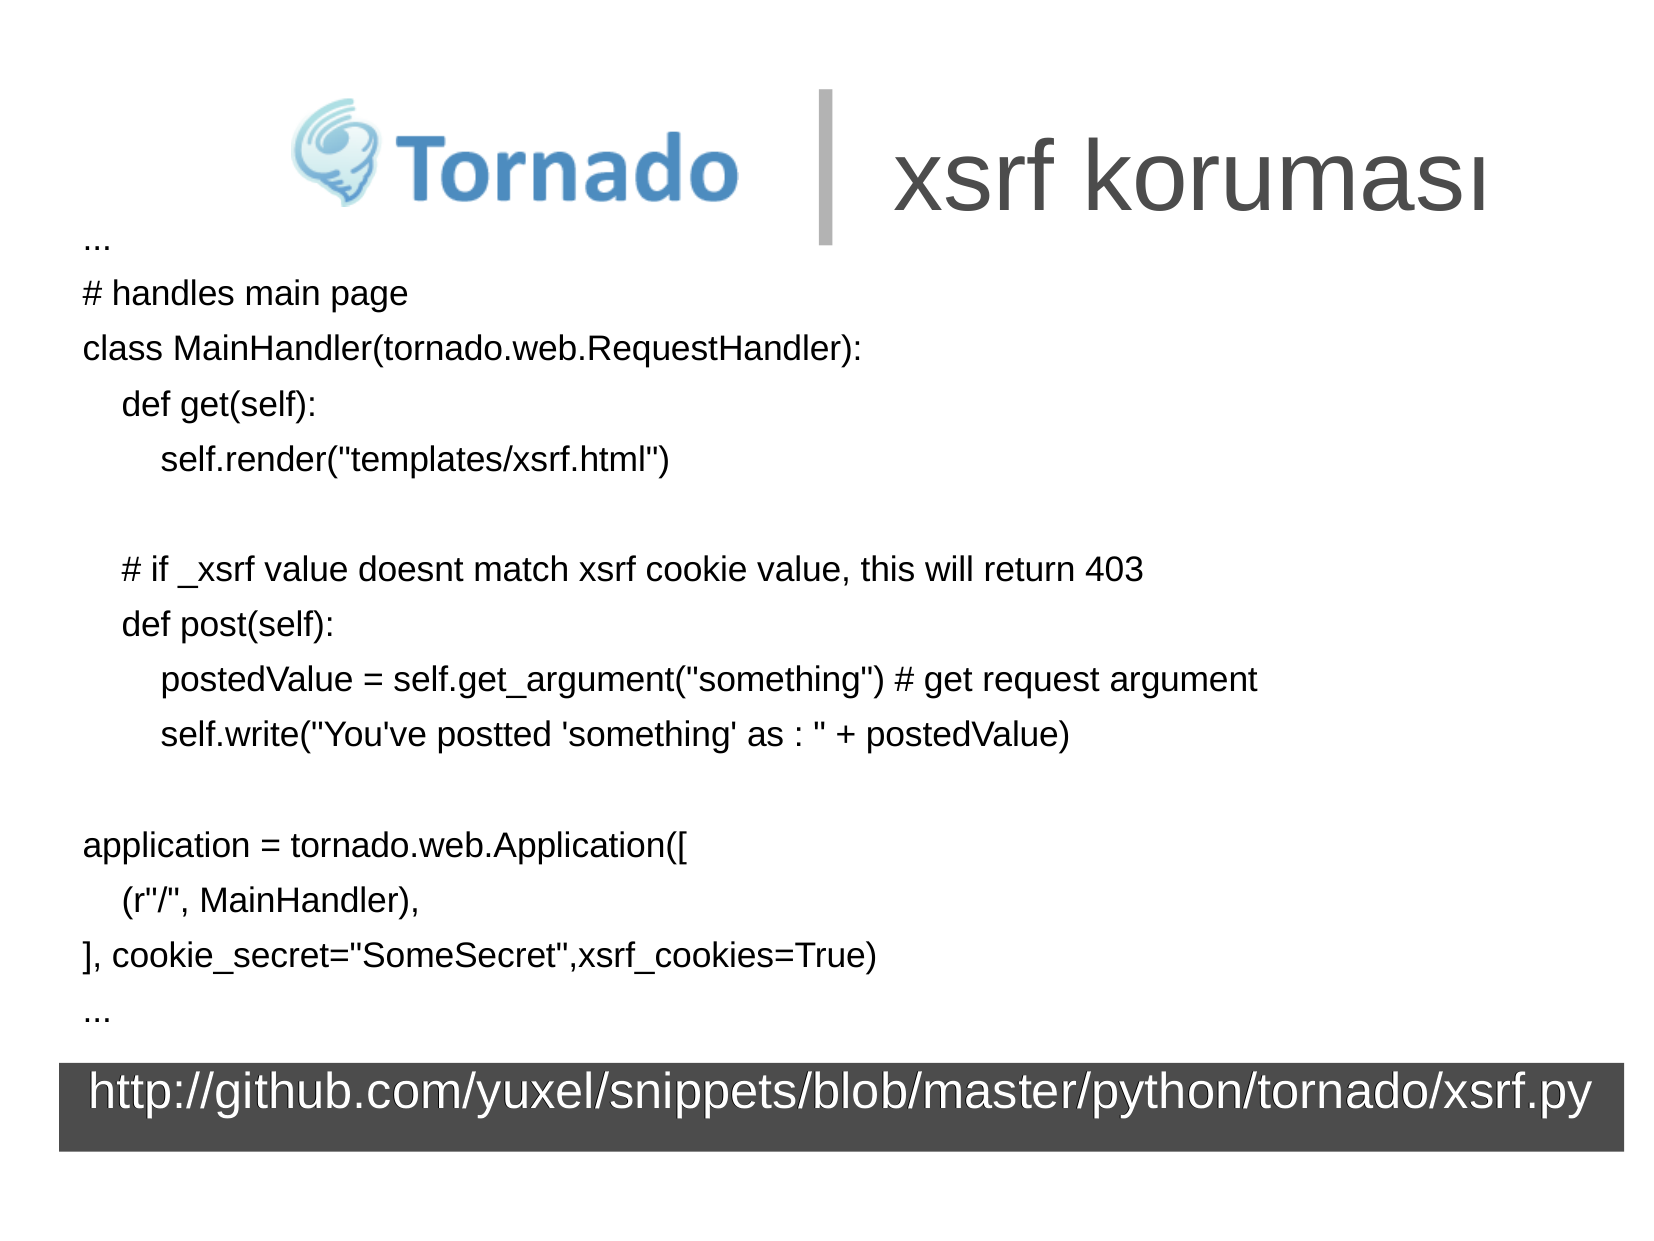

#
| xsrf koruması
...
# handles main page
class MainHandler(tornado.web.RequestHandler):
 def get(self):
 self.render("templates/xsrf.html")
 # if _xsrf value doesnt match xsrf cookie value, this will return 403
 def post(self):
 postedValue = self.get_argument("something") # get request argument
 self.write("You've postted 'something' as : " + postedValue)
application = tornado.web.Application([
 (r"/", MainHandler),
], cookie_secret="SomeSecret",xsrf_cookies=True)
...
http://github.com/yuxel/snippets/blob/master/python/tornado/xsrf.py